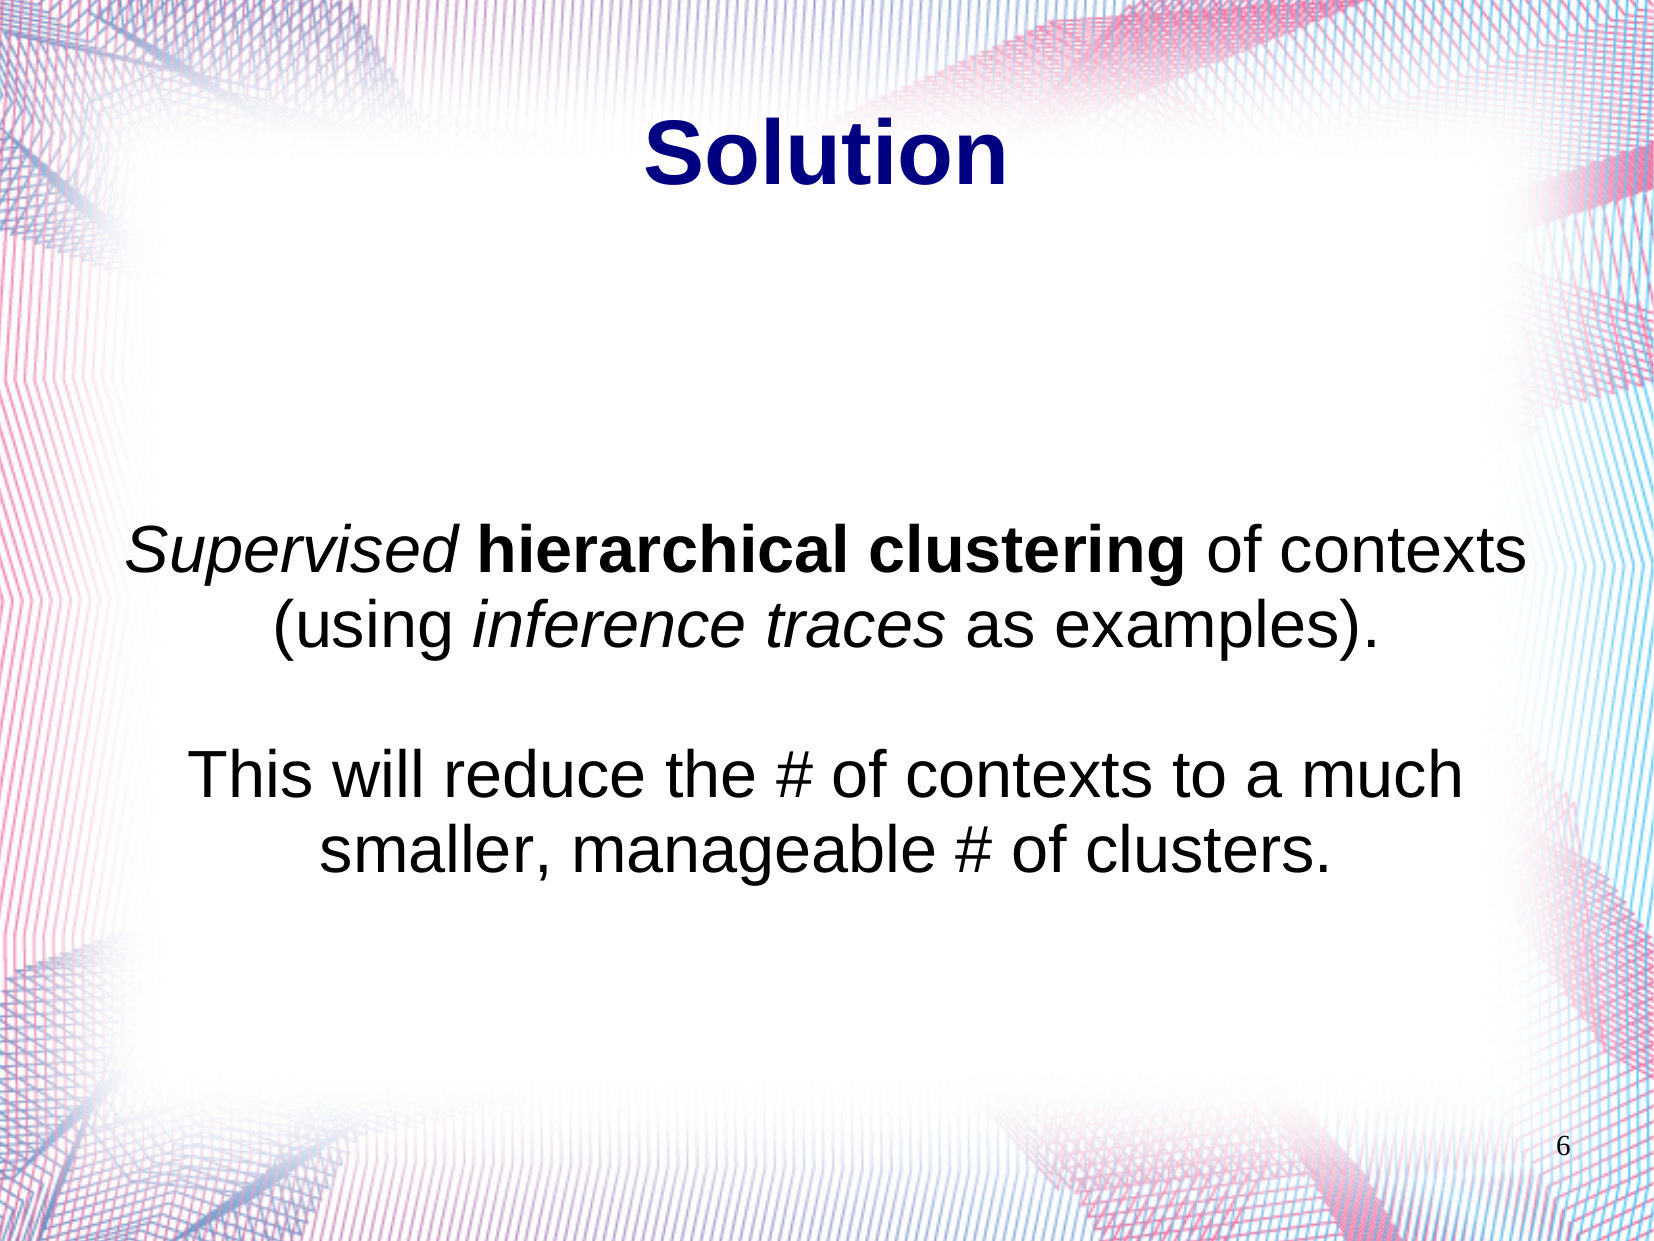

# Solution
Supervised hierarchical clustering of contexts (using inference traces as examples).
This will reduce the # of contexts to a much smaller, manageable # of clusters.
6